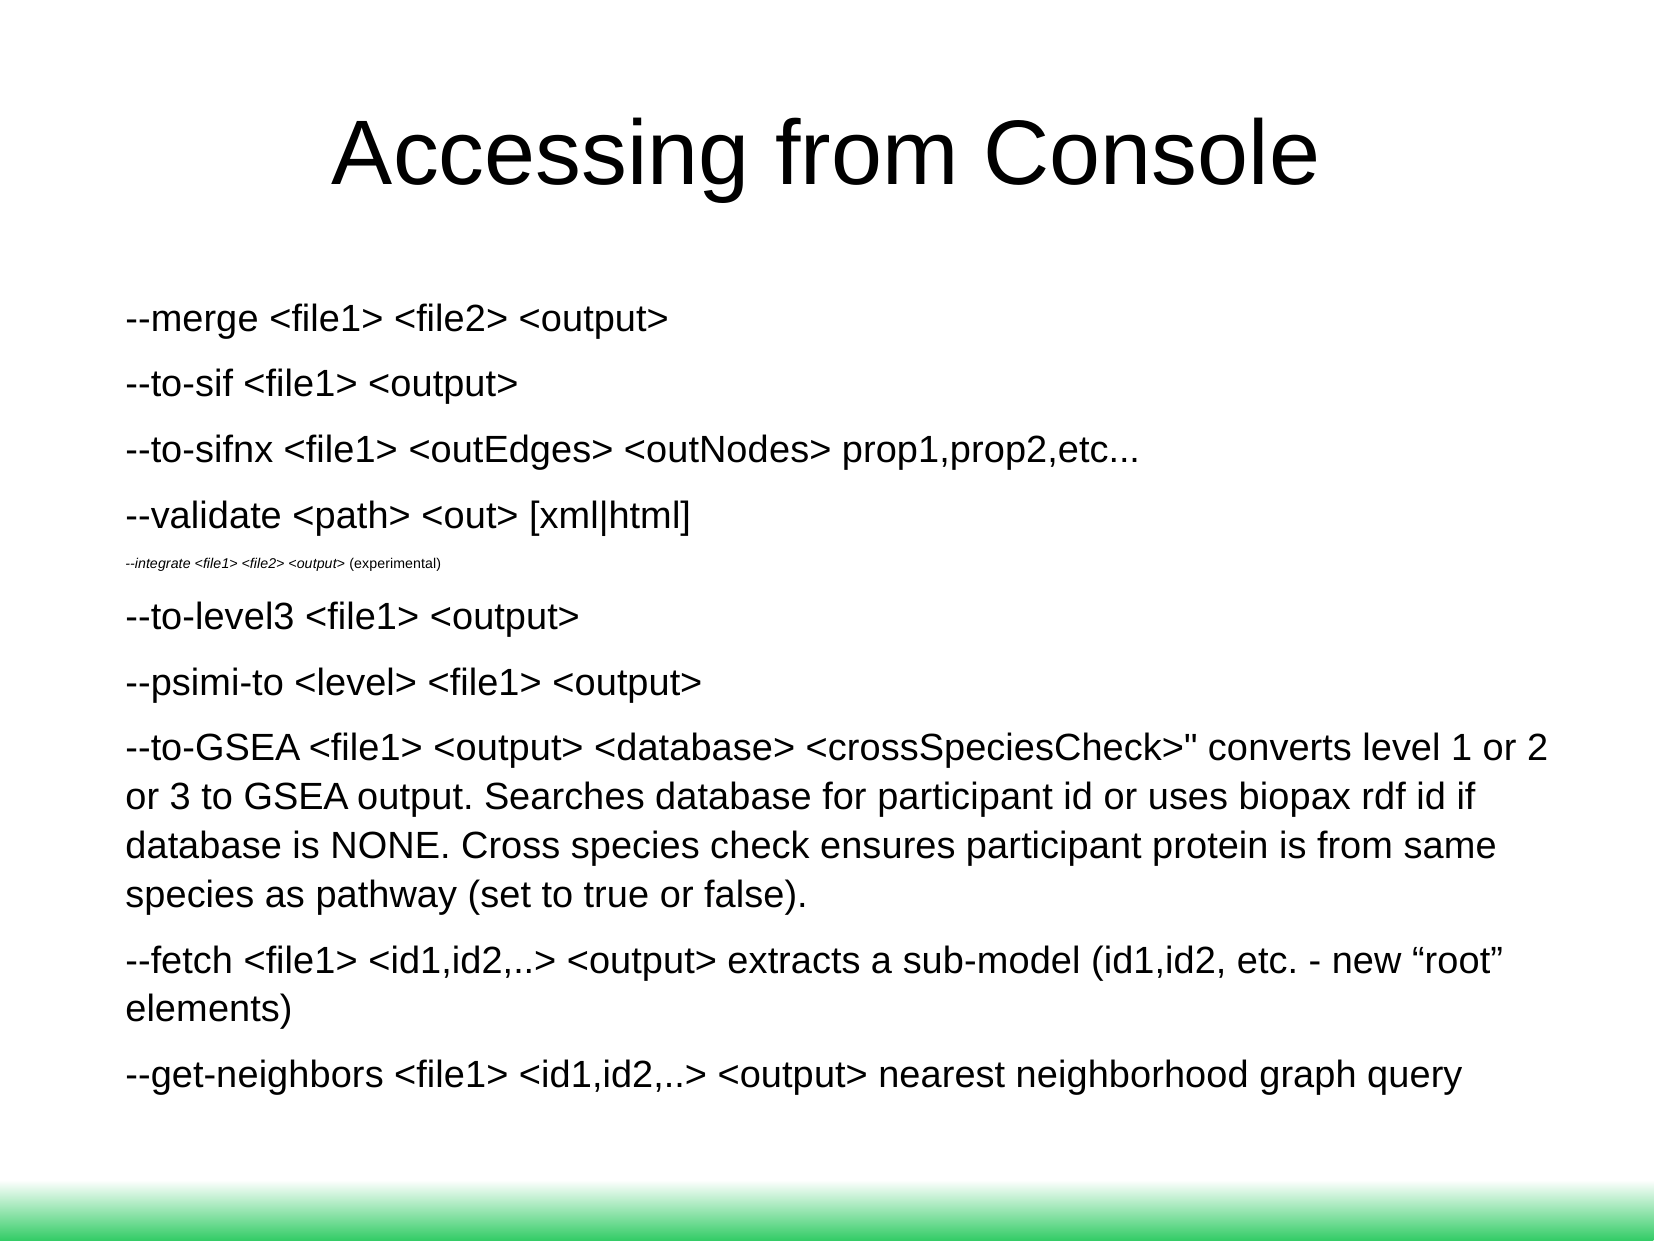

# Accessing from Console
--merge <file1> <file2> <output>
--to-sif <file1> <output>
--to-sifnx <file1> <outEdges> <outNodes> prop1,prop2,etc...
--validate <path> <out> [xml|html]
--integrate <file1> <file2> <output> (experimental)
--to-level3 <file1> <output>
--psimi-to <level> <file1> <output>
--to-GSEA <file1> <output> <database> <crossSpeciesCheck>" converts level 1 or 2 or 3 to GSEA output. Searches database for participant id or uses biopax rdf id if database is NONE. Cross species check ensures participant protein is from same species as pathway (set to true or false).
--fetch <file1> <id1,id2,..> <output> extracts a sub-model (id1,id2, etc. - new “root” elements)
--get-neighbors <file1> <id1,id2,..> <output> nearest neighborhood graph query